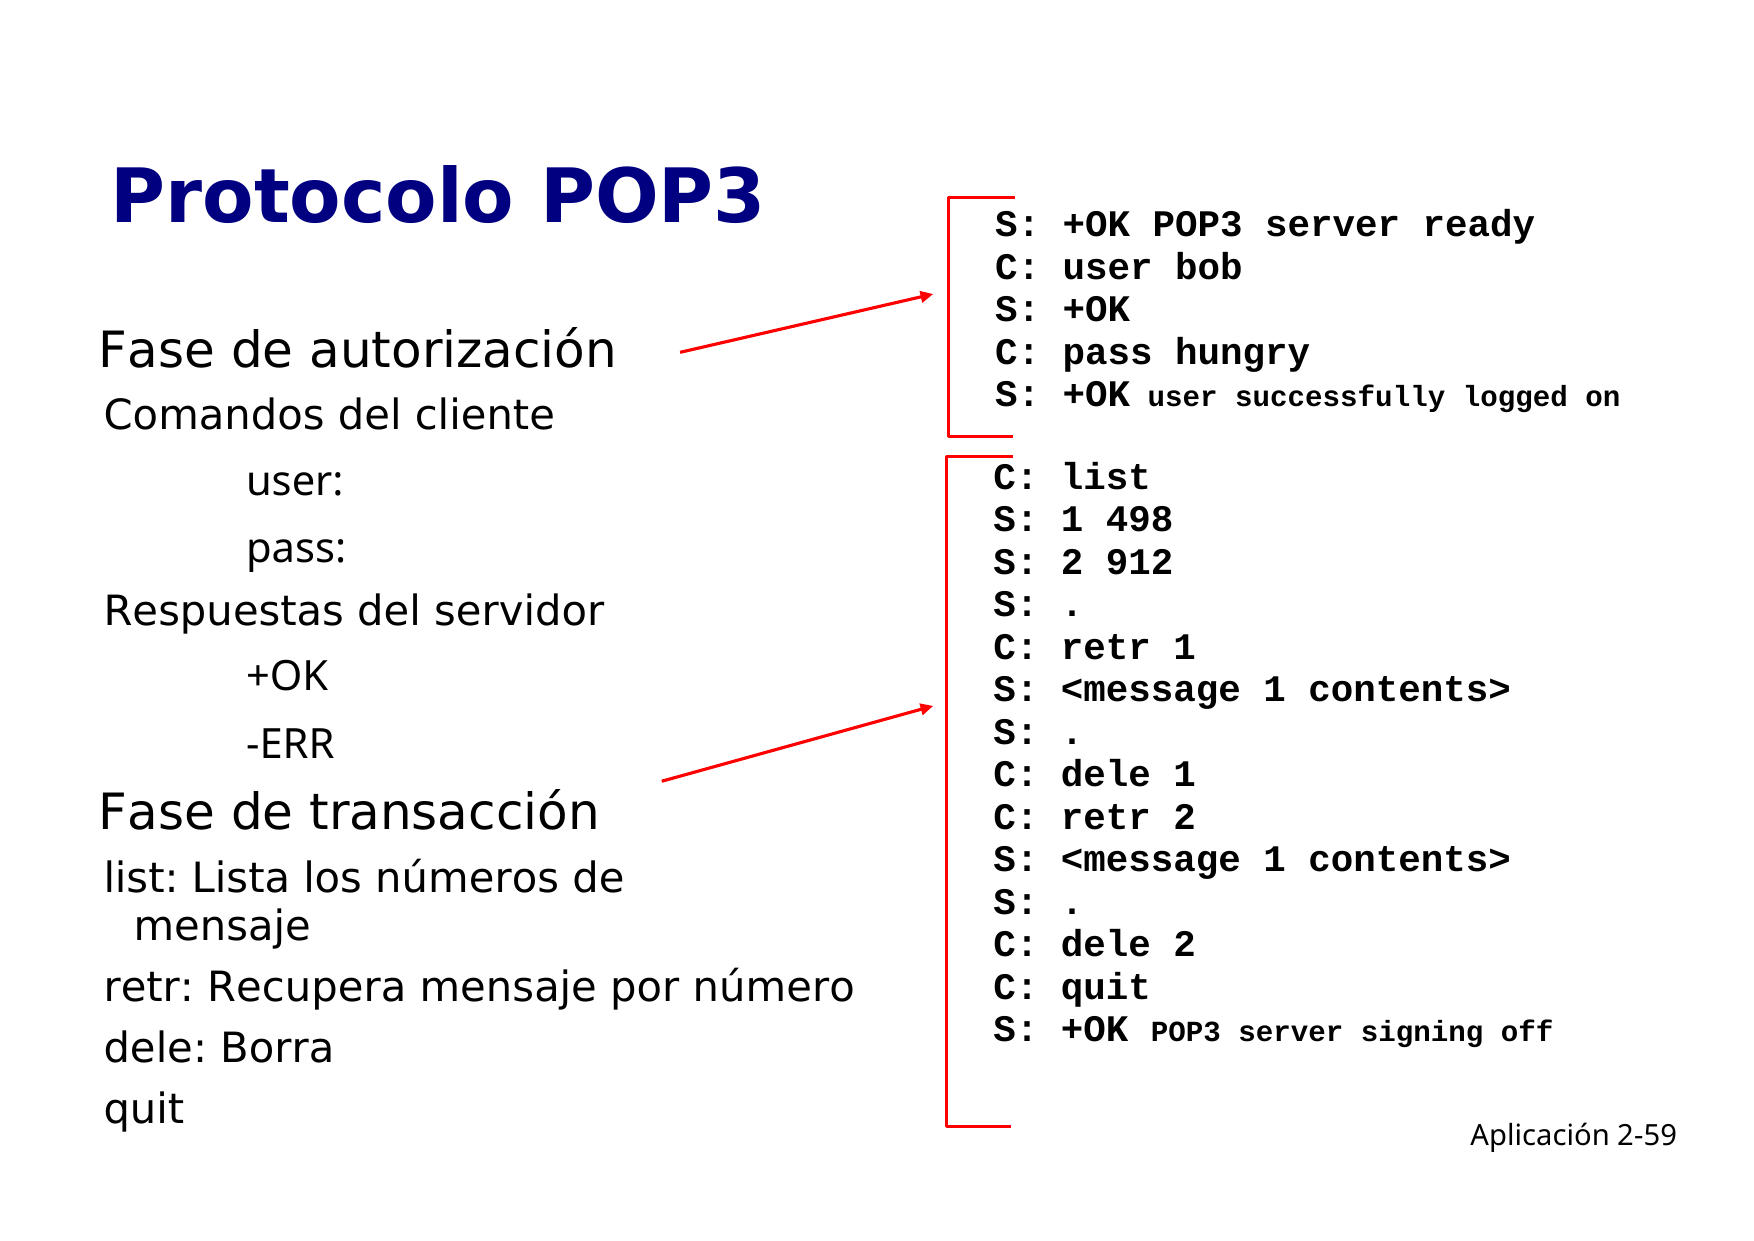

# Protocolo POP3
S: +OK POP3 server ready
C: user bob
S: +OK
C: pass hungry
S: +OK user successfully logged on
Fase de autorización
Comandos del cliente
user:
pass:
Respuestas del servidor
+OK
-ERR
Fase de transacción
list: Lista los números de 	mensaje
retr: Recupera mensaje por número
dele: Borra
quit
 C: list
 S: 1 498
 S: 2 912
 S: .
 C: retr 1
 S: <message 1 contents>
 S: .
 C: dele 1
 C: retr 2
 S: <message 1 contents>
 S: .
 C: dele 2
 C: quit
 S: +OK POP3 server signing off